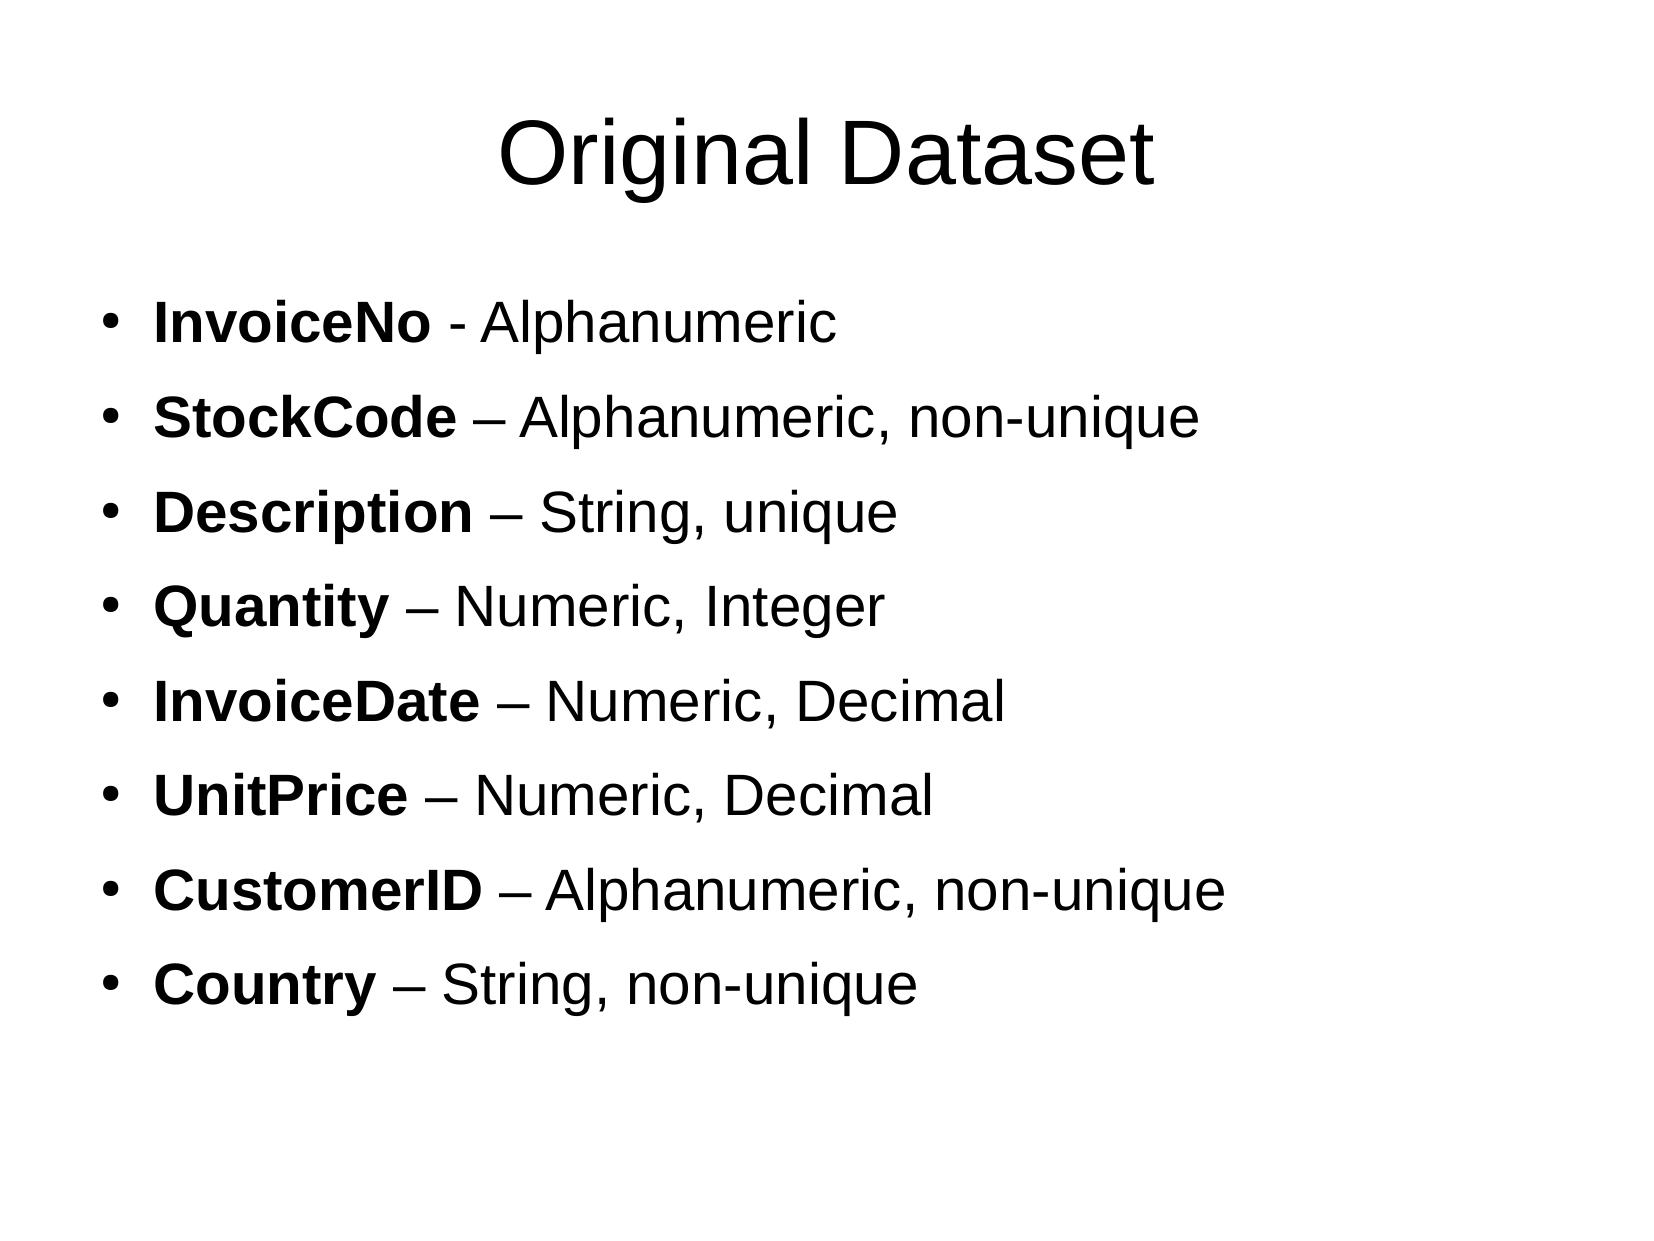

# Original Dataset
InvoiceNo - Alphanumeric
StockCode – Alphanumeric, non-unique
Description – String, unique
Quantity – Numeric, Integer
InvoiceDate – Numeric, Decimal
UnitPrice – Numeric, Decimal
CustomerID – Alphanumeric, non-unique
Country – String, non-unique